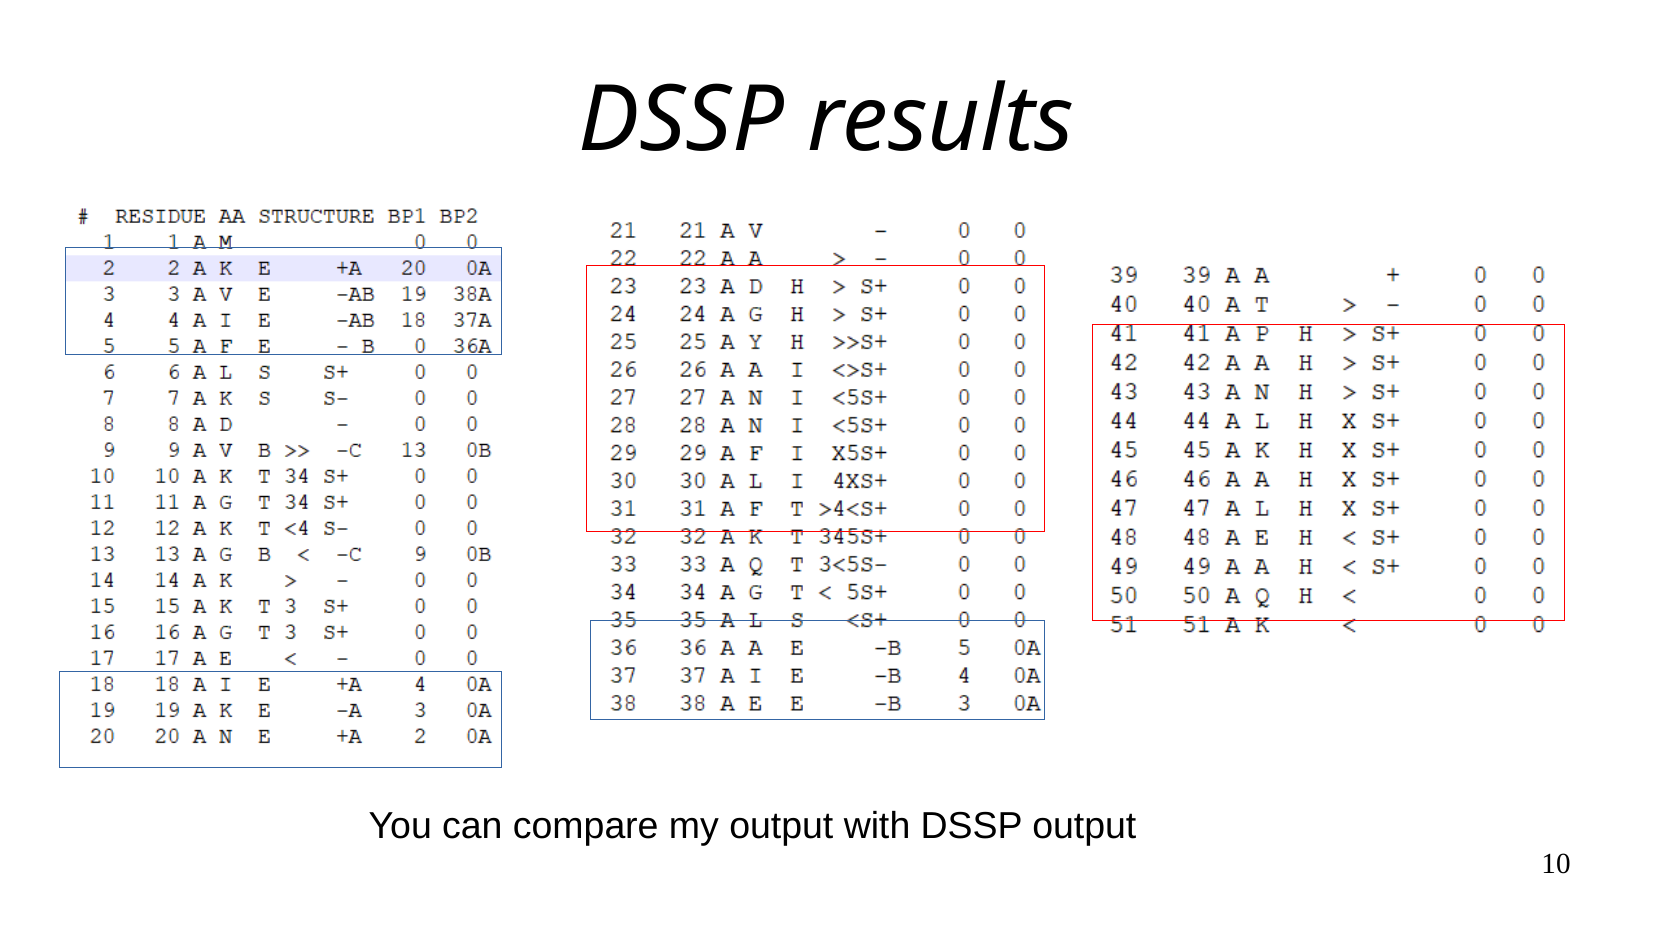

# DSSP results
You can compare my output with DSSP output
10